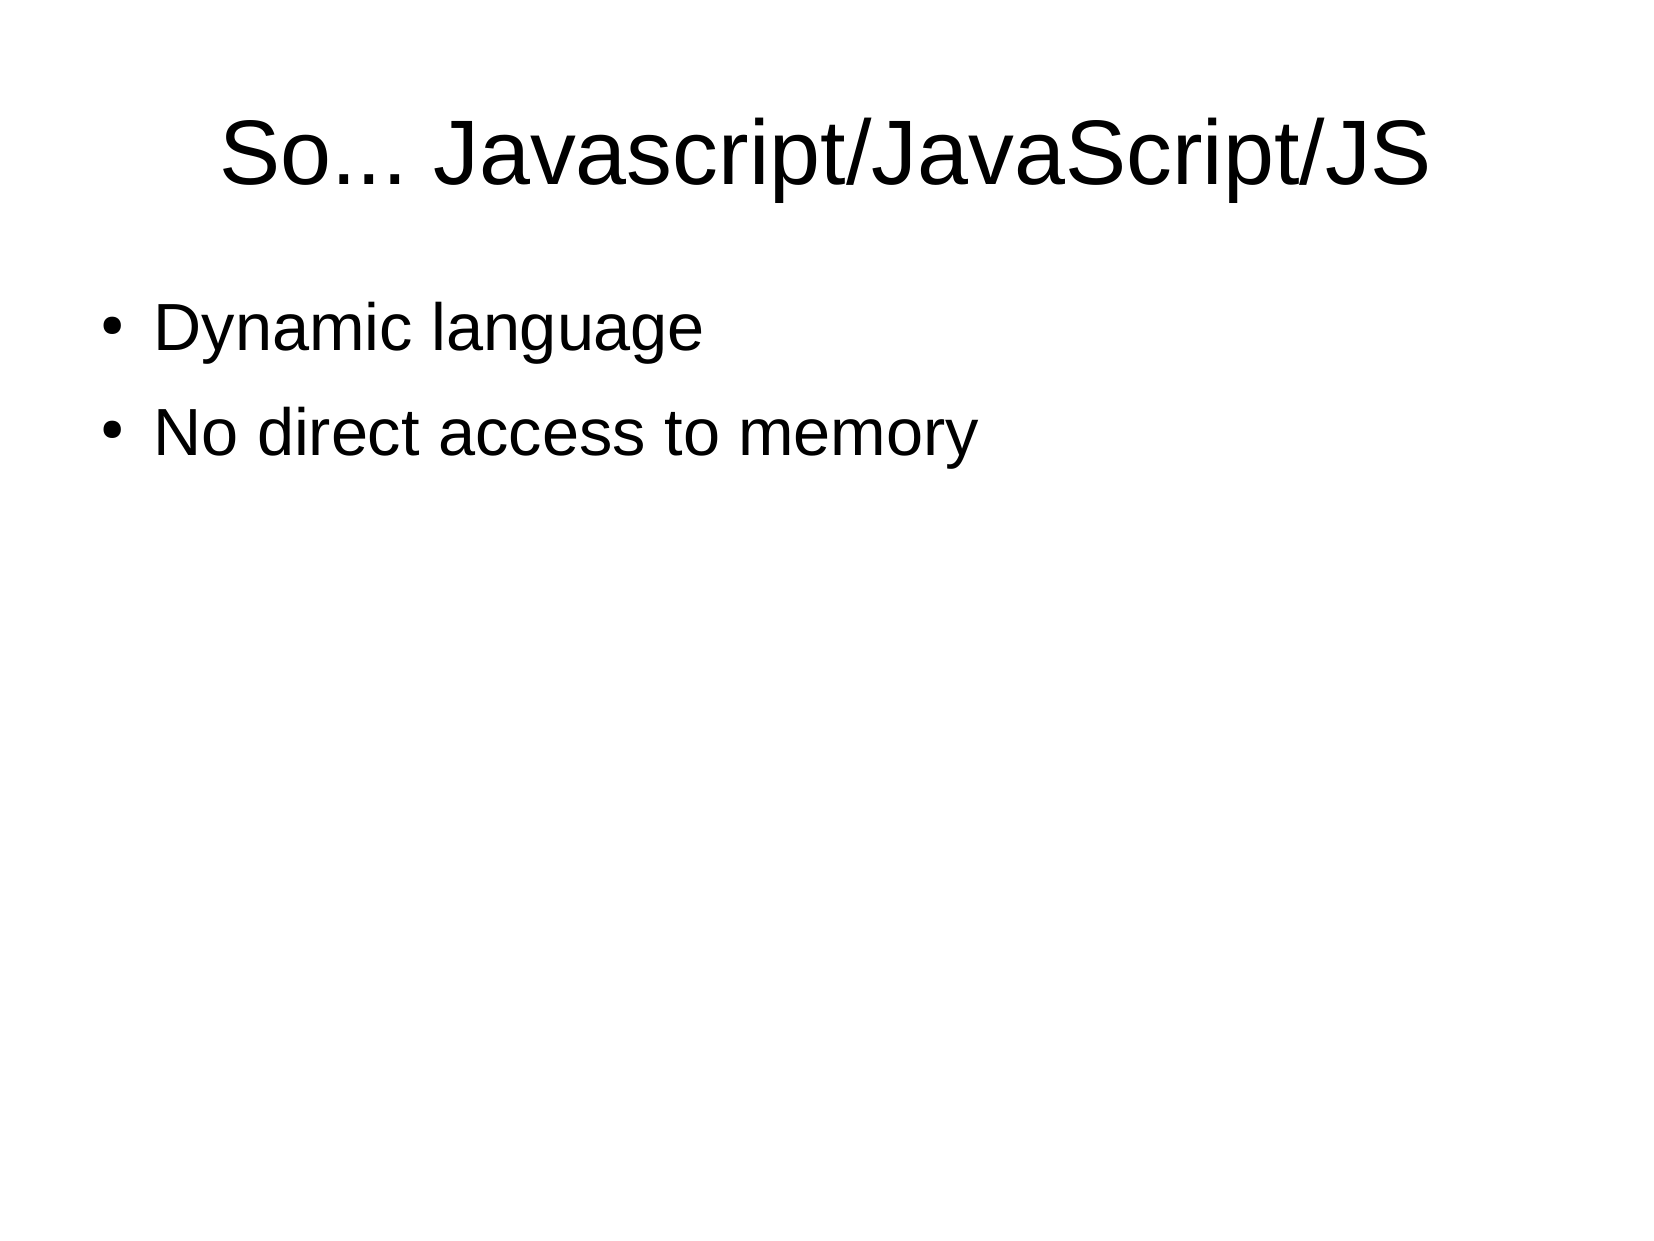

# So... Javascript/JavaScript/JS
Dynamic language
No direct access to memory